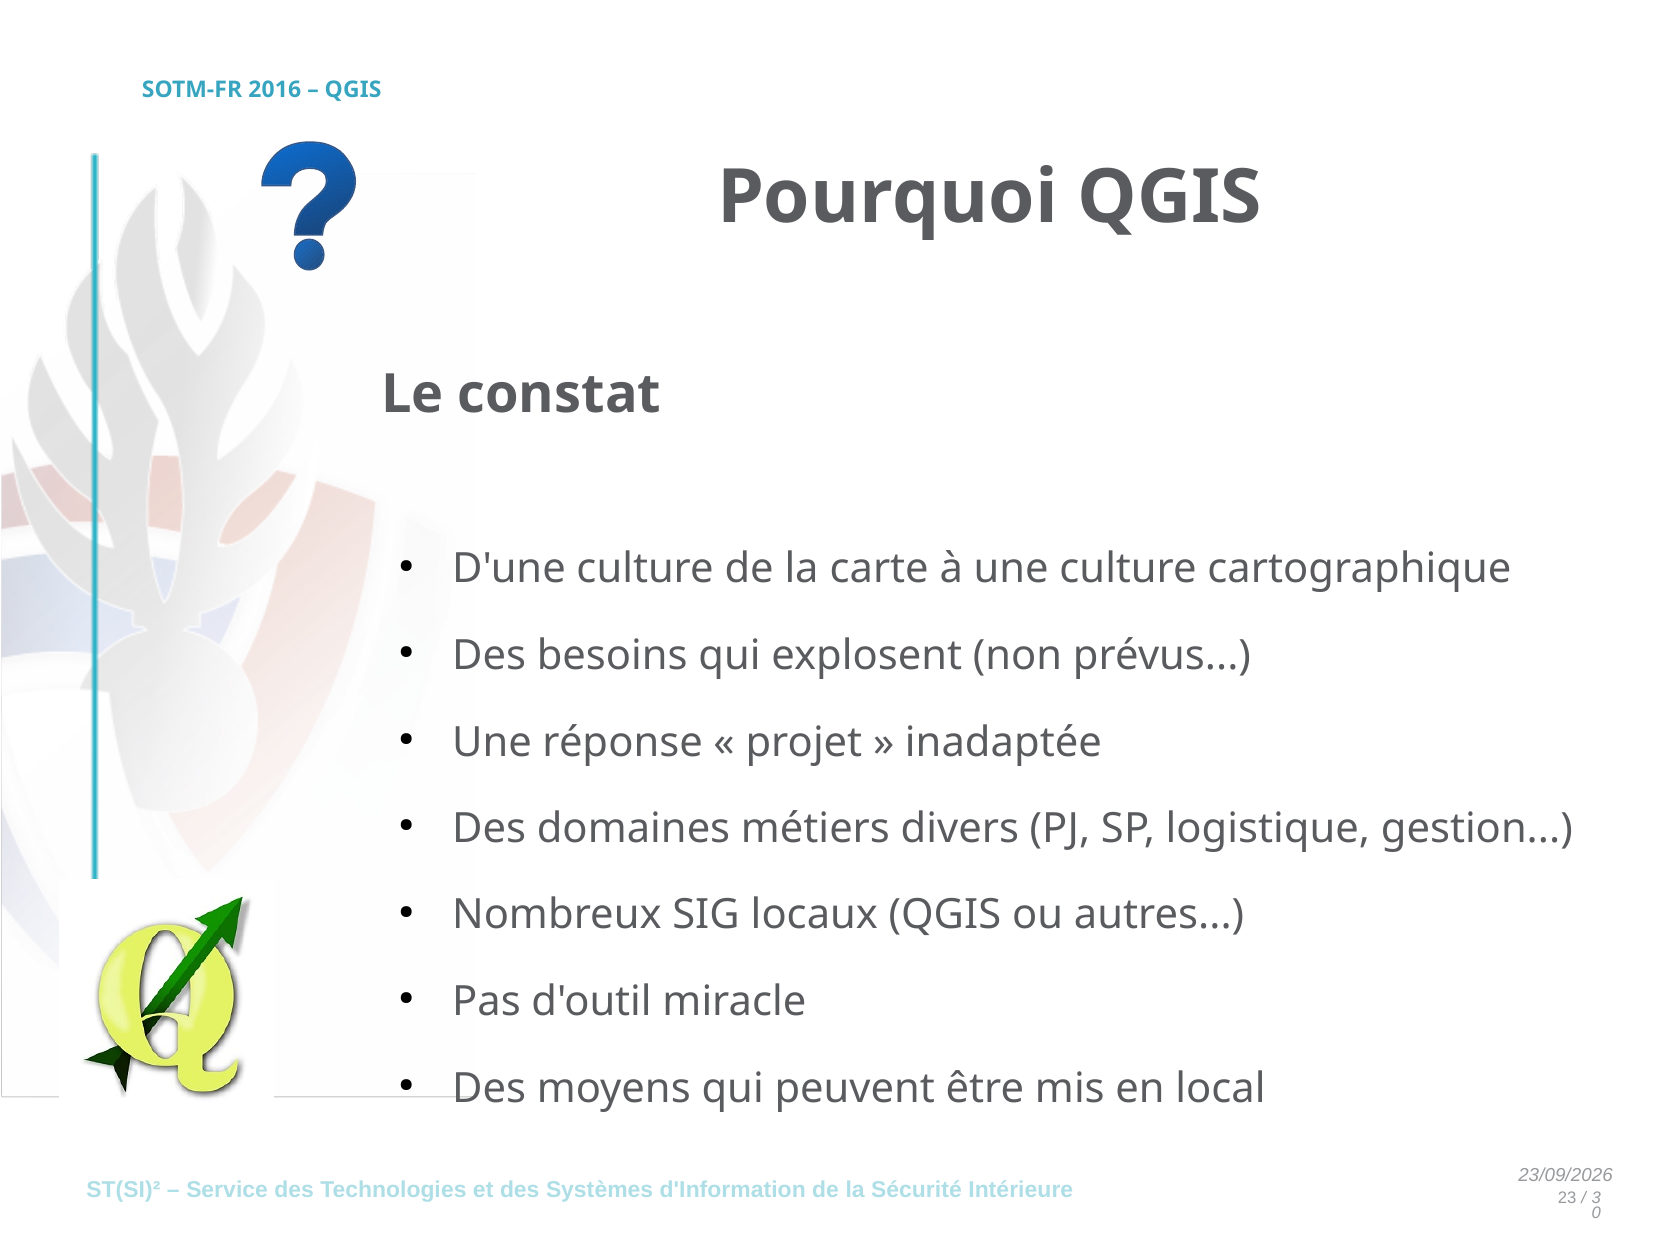

# SOTM-FR 2016 – QGIS
Pourquoi QGIS
Le constat
D'une culture de la carte à une culture cartographique
Des besoins qui explosent (non prévus...)
Une réponse « projet » inadaptée
Des domaines métiers divers (PJ, SP, logistique, gestion...)
Nombreux SIG locaux (QGIS ou autres...)
Pas d'outil miracle
Des moyens qui peuvent être mis en local